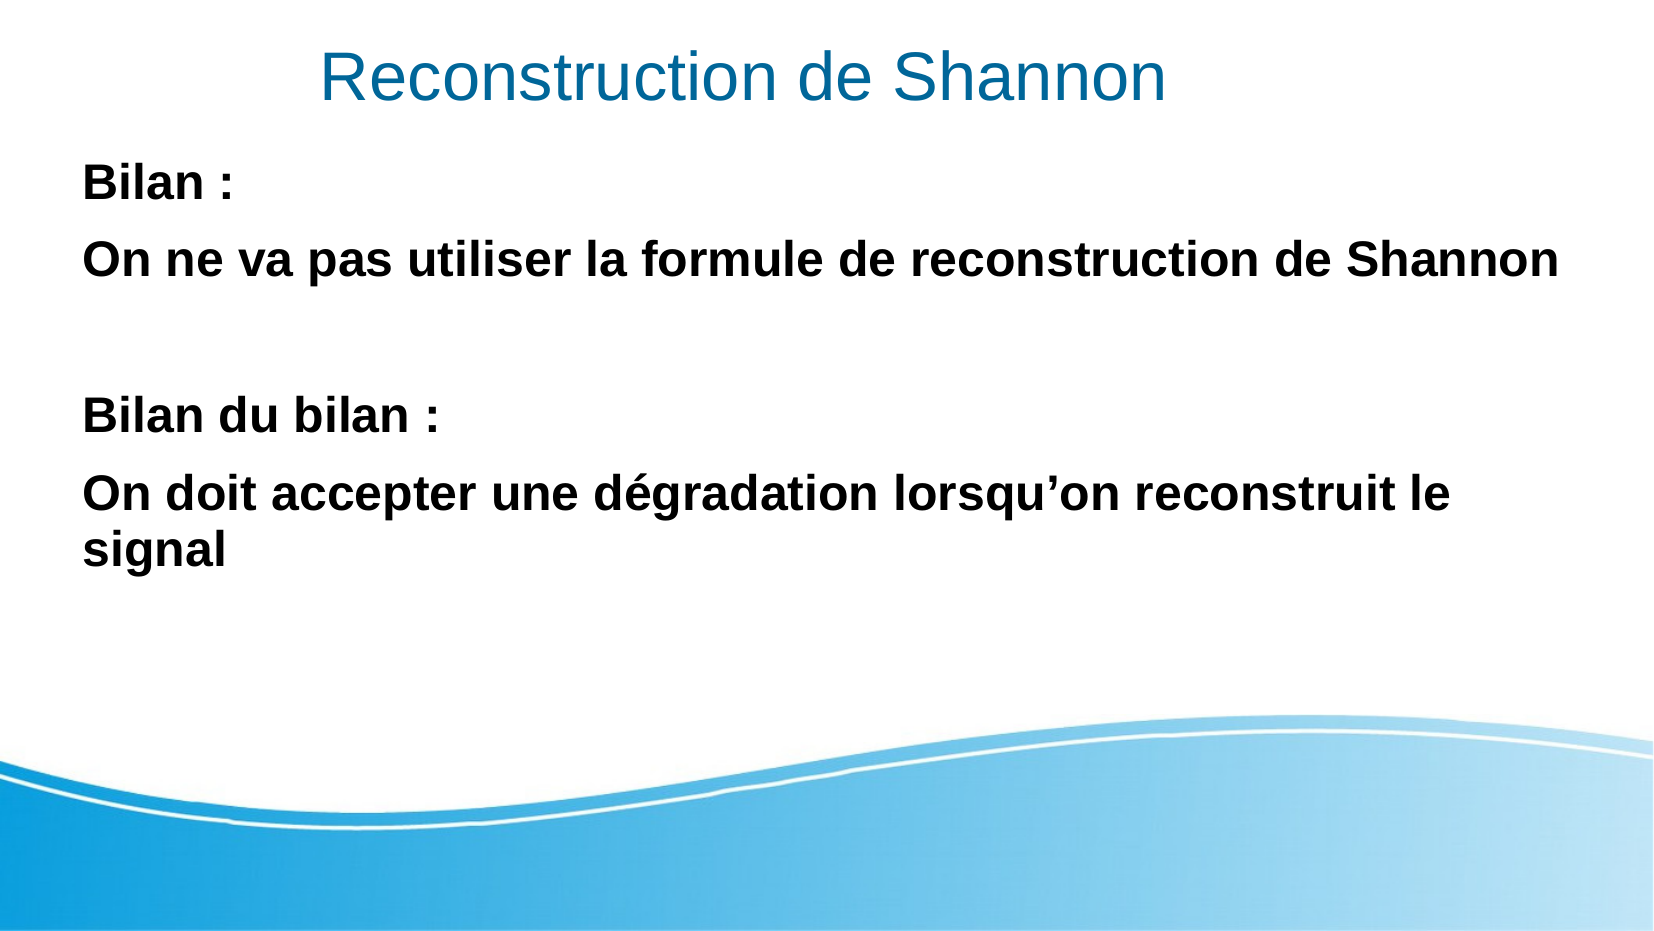

# Reconstruction de Shannon
Bilan :
On ne va pas utiliser la formule de reconstruction de Shannon
Bilan du bilan :
On doit accepter une dégradation lorsqu’on reconstruit le signal